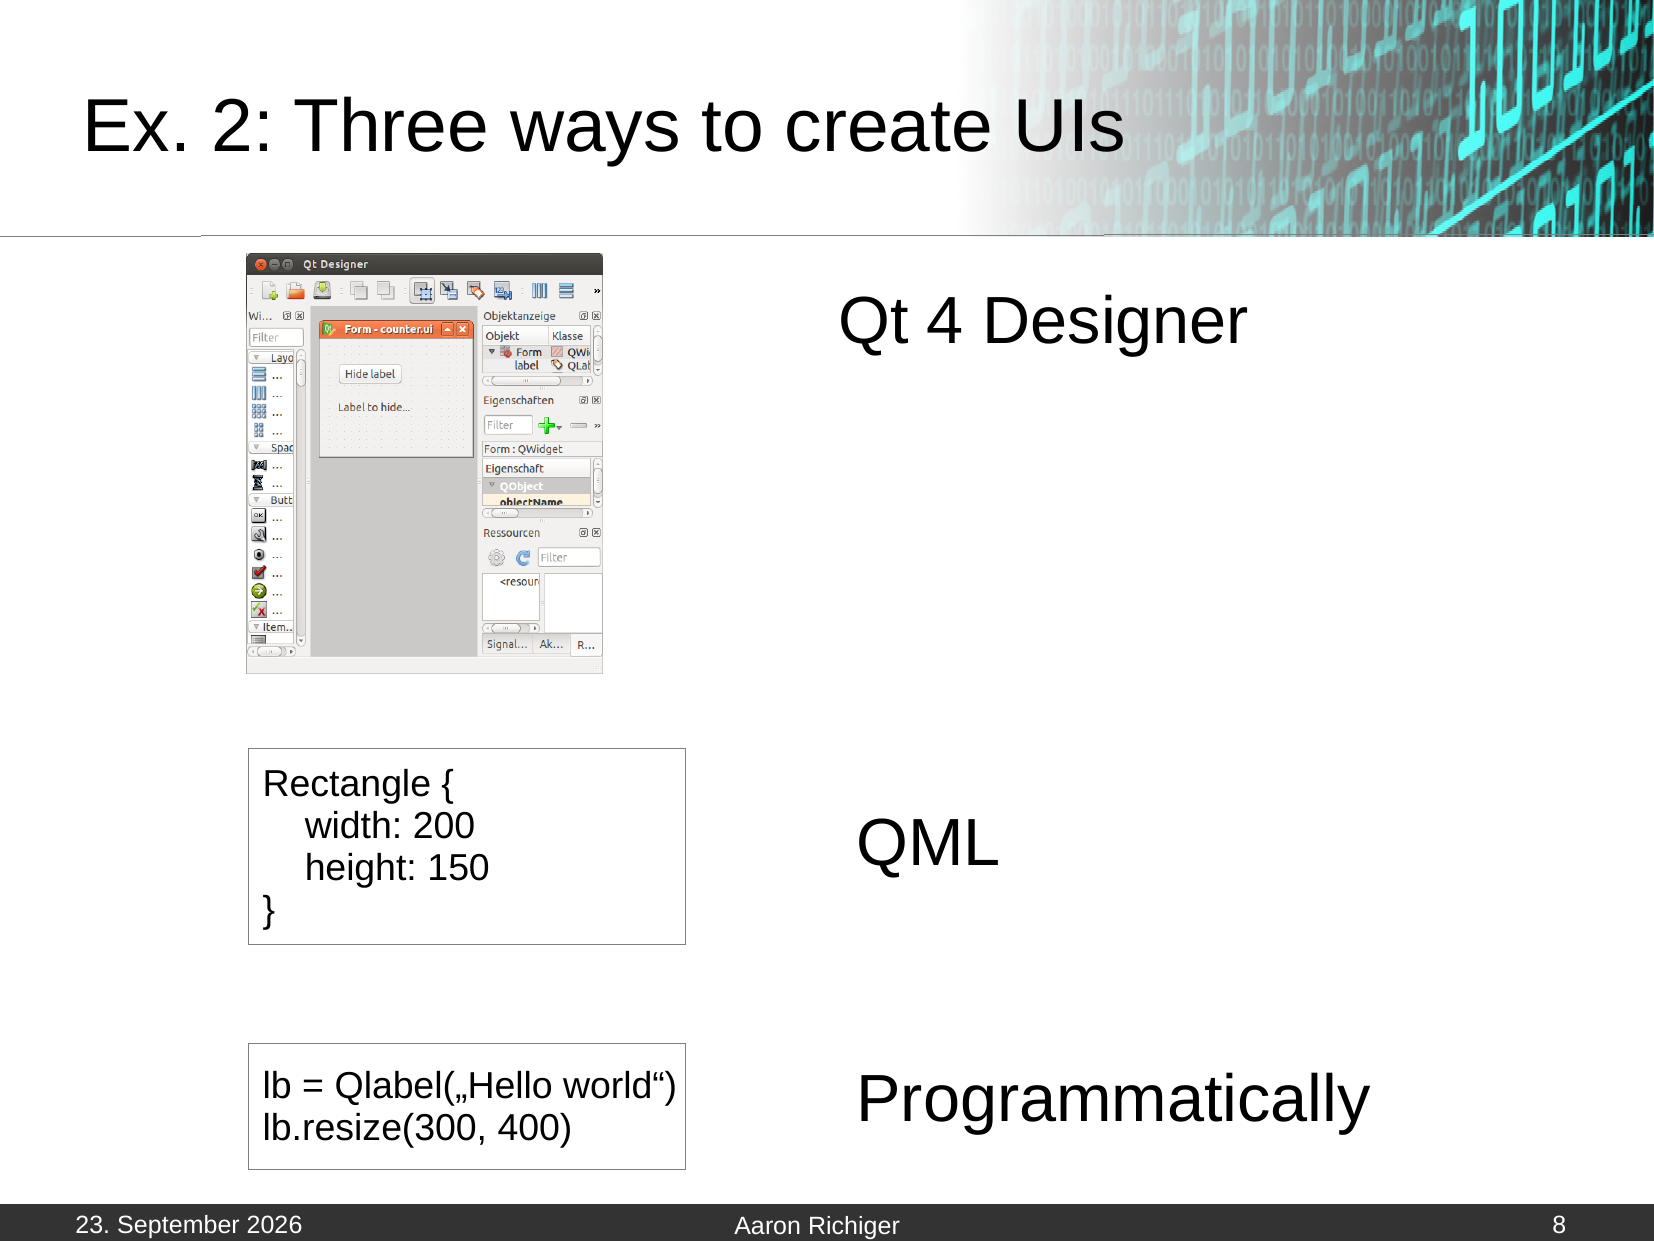

# Ex. 2: Three ways to create UIs
 Qt 4 Designer
 QML
 Programmatically
Rectangle {
 width: 200
 height: 150
}
lb = Qlabel(„Hello world“)
lb.resize(300, 400)
8
Aaron Richiger